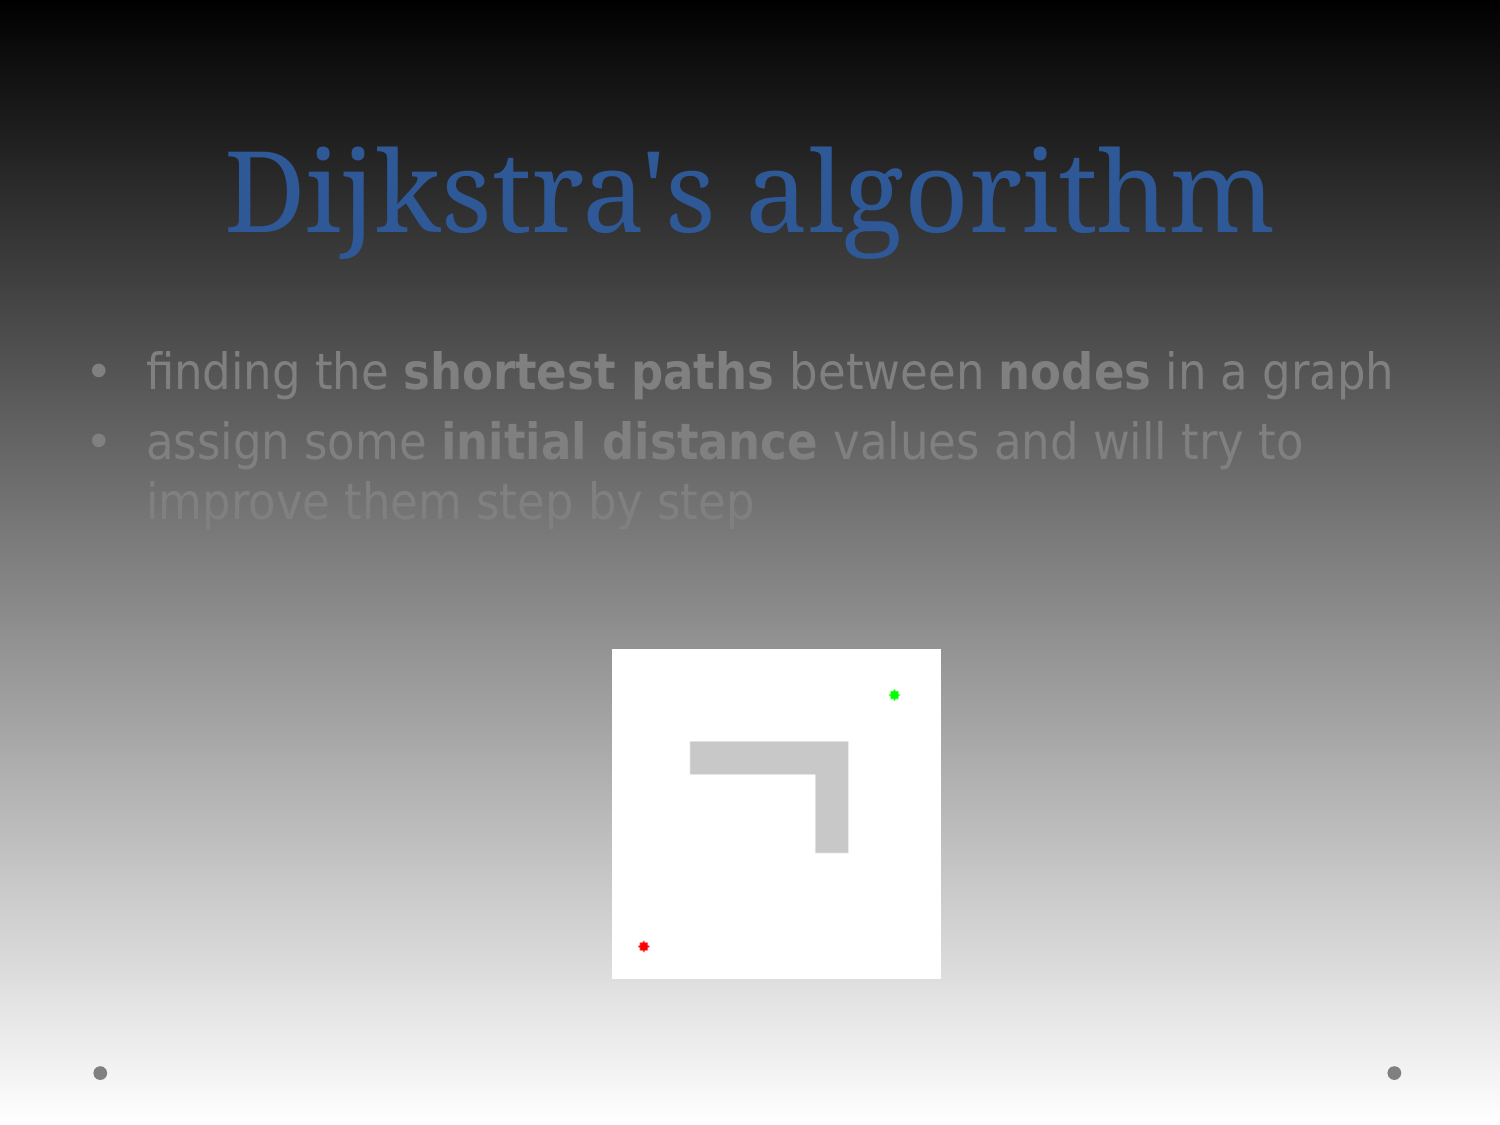

# Dijkstra's algorithm
finding the shortest paths between nodes in a graph
assign some initial distance values and will try to improve them step by step